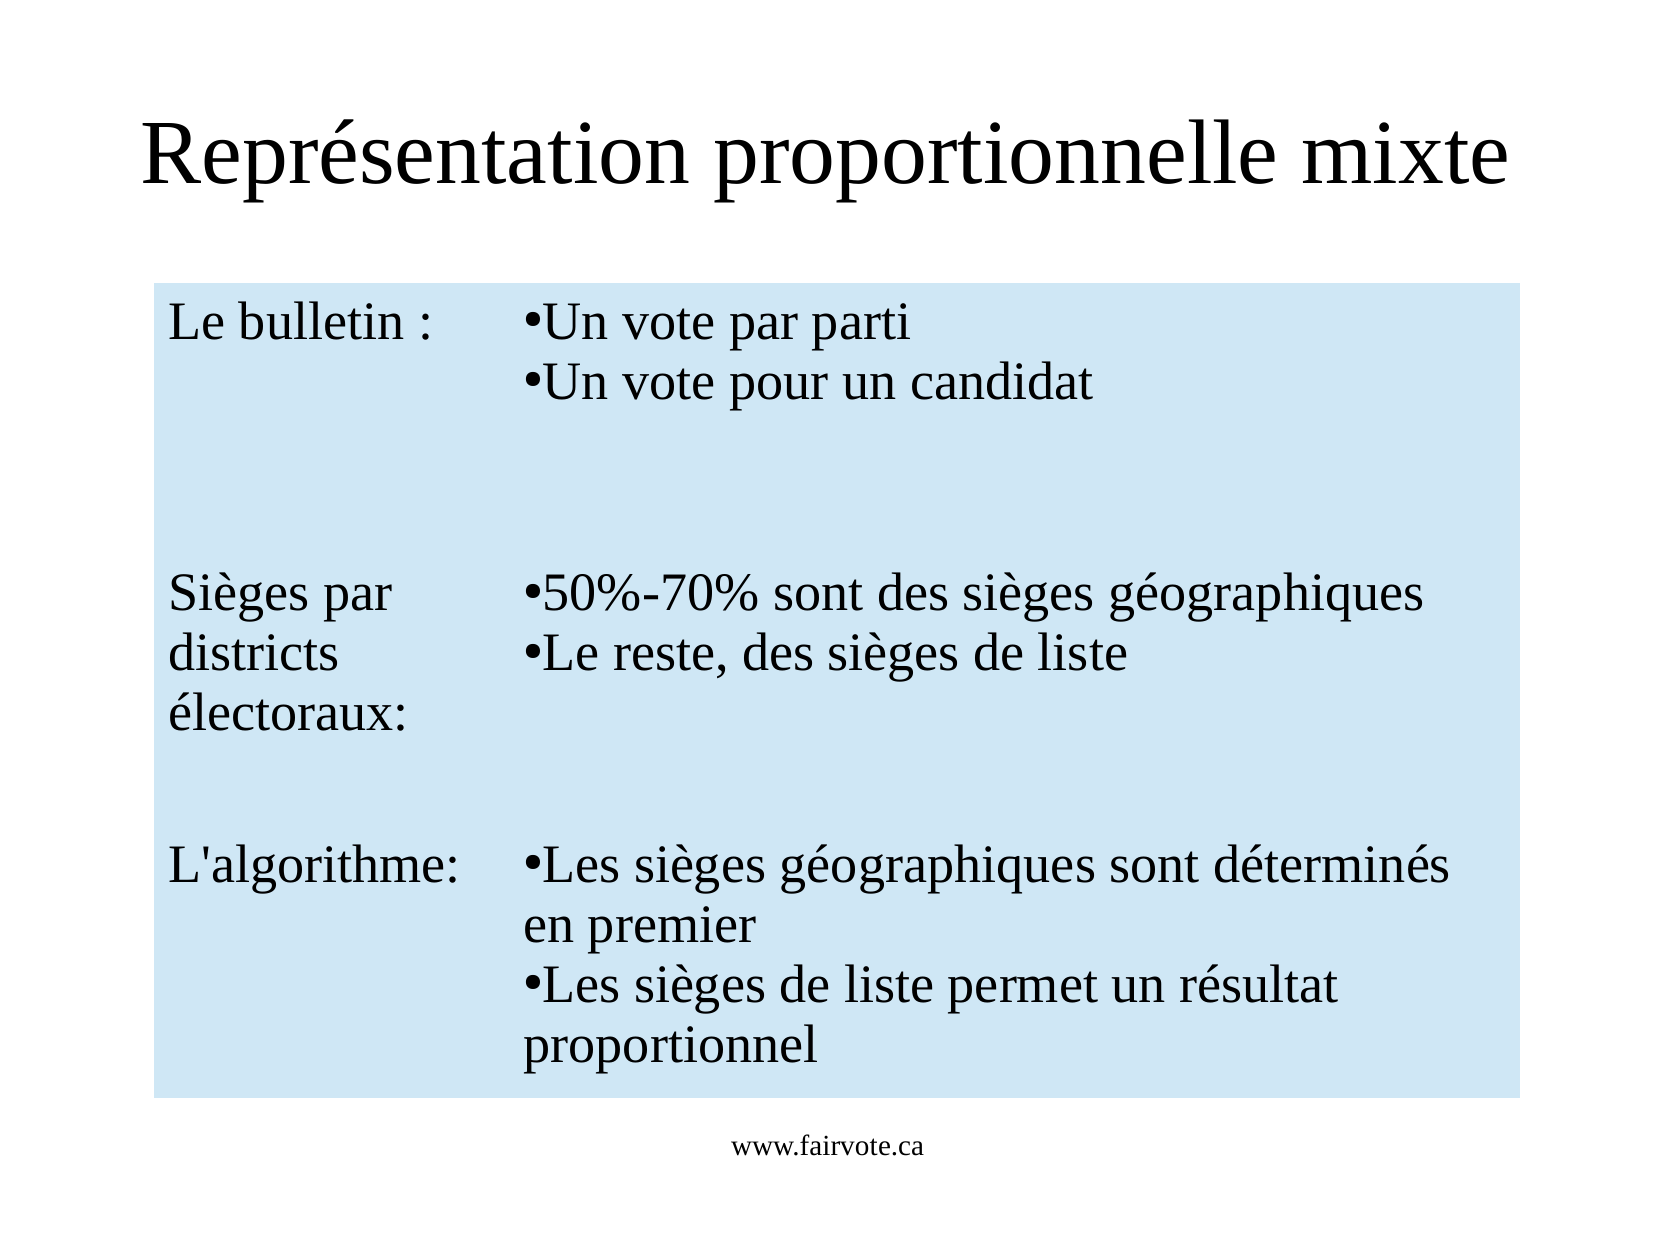

# Représentation proportionnelle mixte
| Le bulletin : | Un vote par parti Un vote pour un candidat |
| --- | --- |
| Sièges par districts électoraux: | 50%-70% sont des sièges géographiques Le reste, des sièges de liste |
| L'algorithme: | Les sièges géographiques sont déterminés en premier Les sièges de liste permet un résultat proportionnel |
www.fairvote.ca